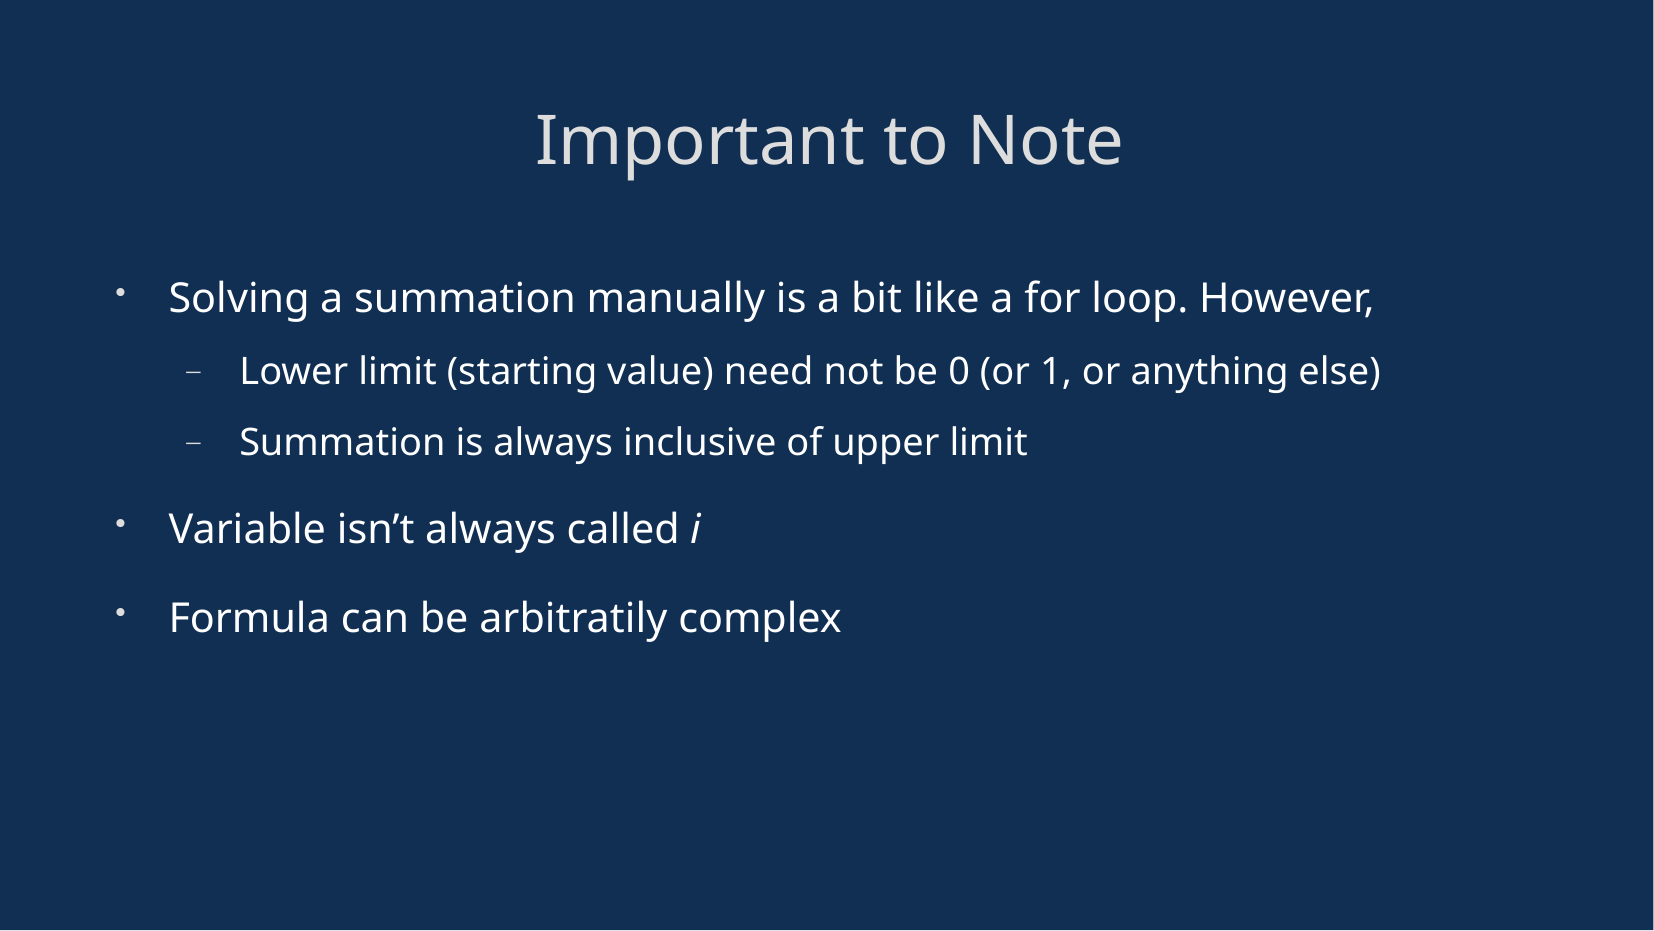

# Important to Note
Solving a summation manually is a bit like a for loop. However,
Lower limit (starting value) need not be 0 (or 1, or anything else)
Summation is always inclusive of upper limit
Variable isn’t always called i
Formula can be arbitratily complex